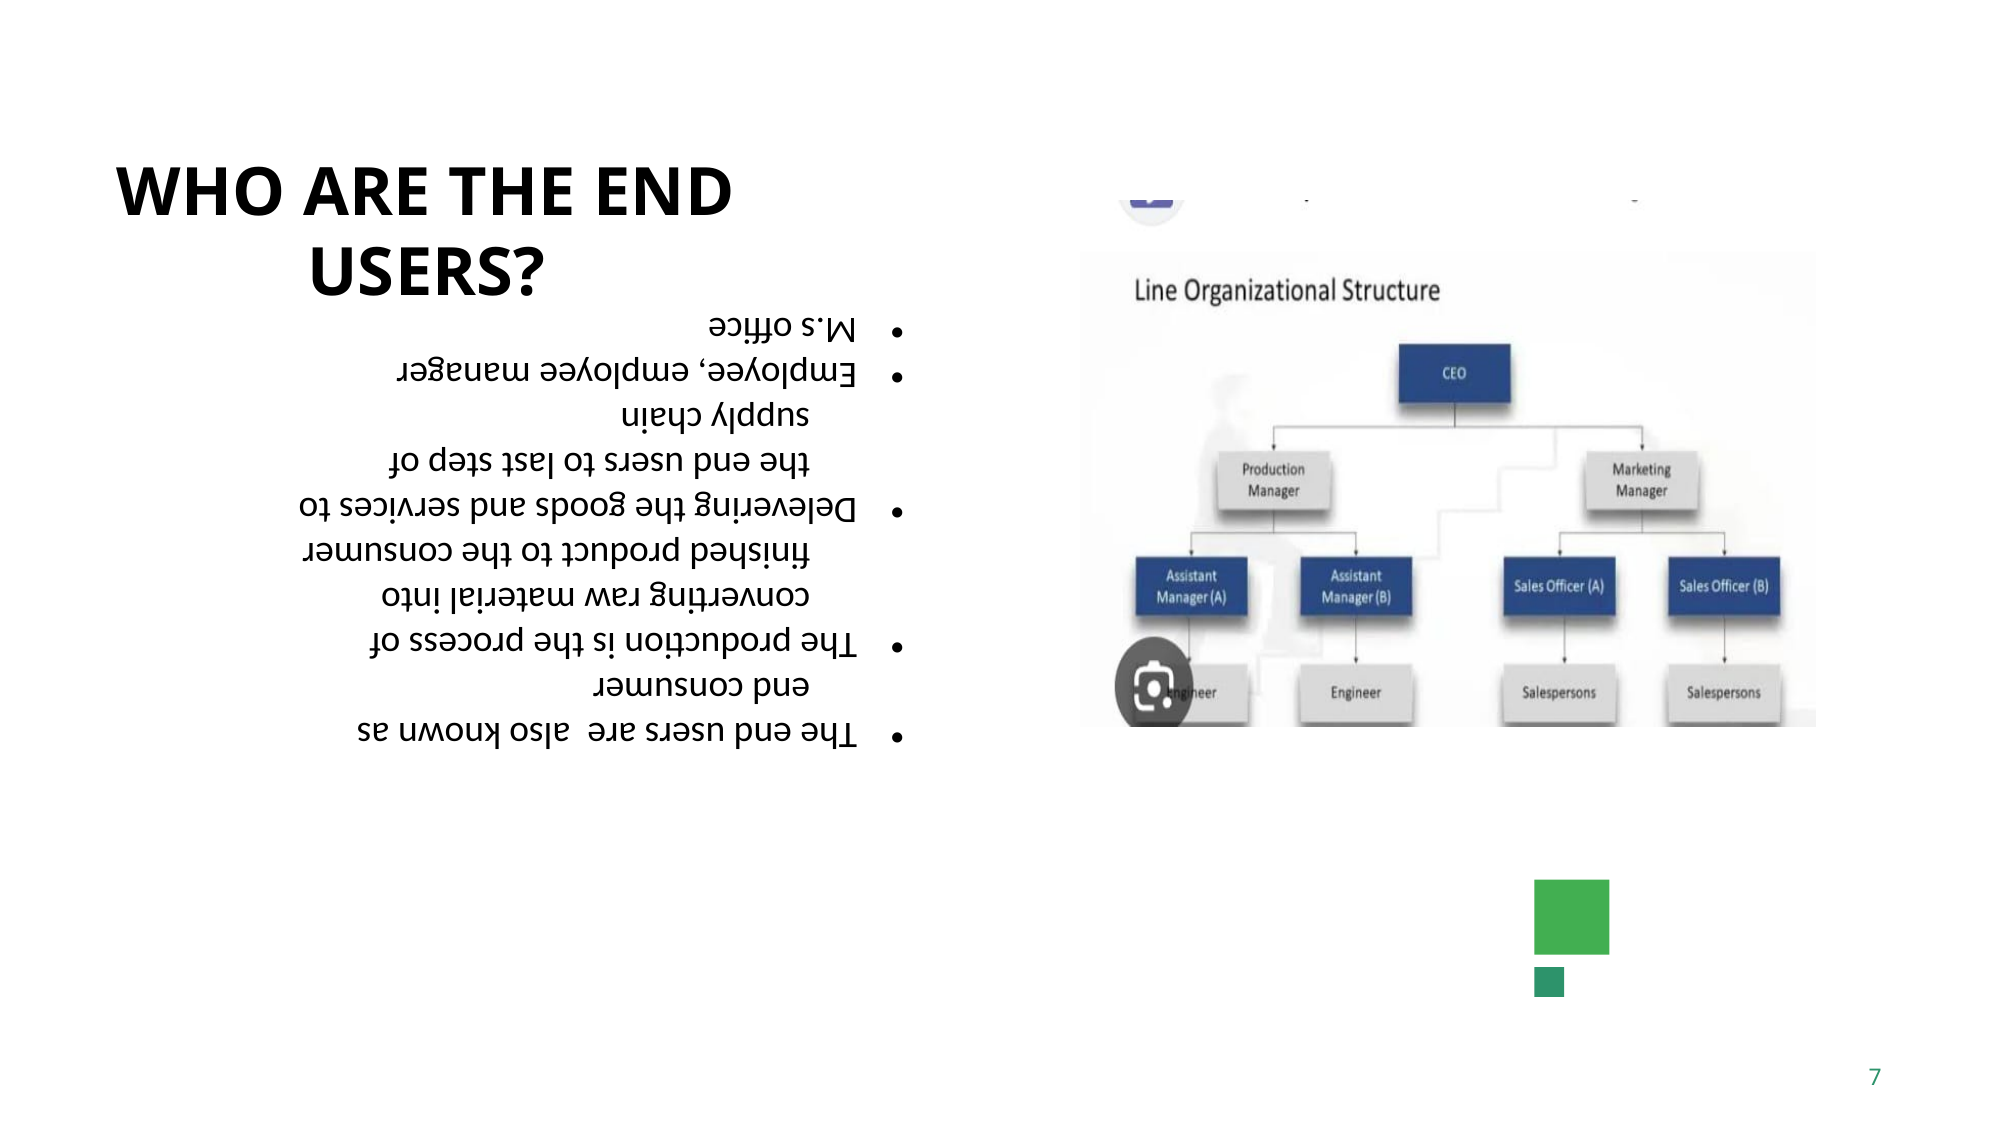

# WHO ARE THE END USERS?
The end users are also known as end consumer
The production is the process of converting raw material into finished product to the consumer
Delevering the goods and services to the end users to last step of supply chain
Employee, employee manager
M.s office